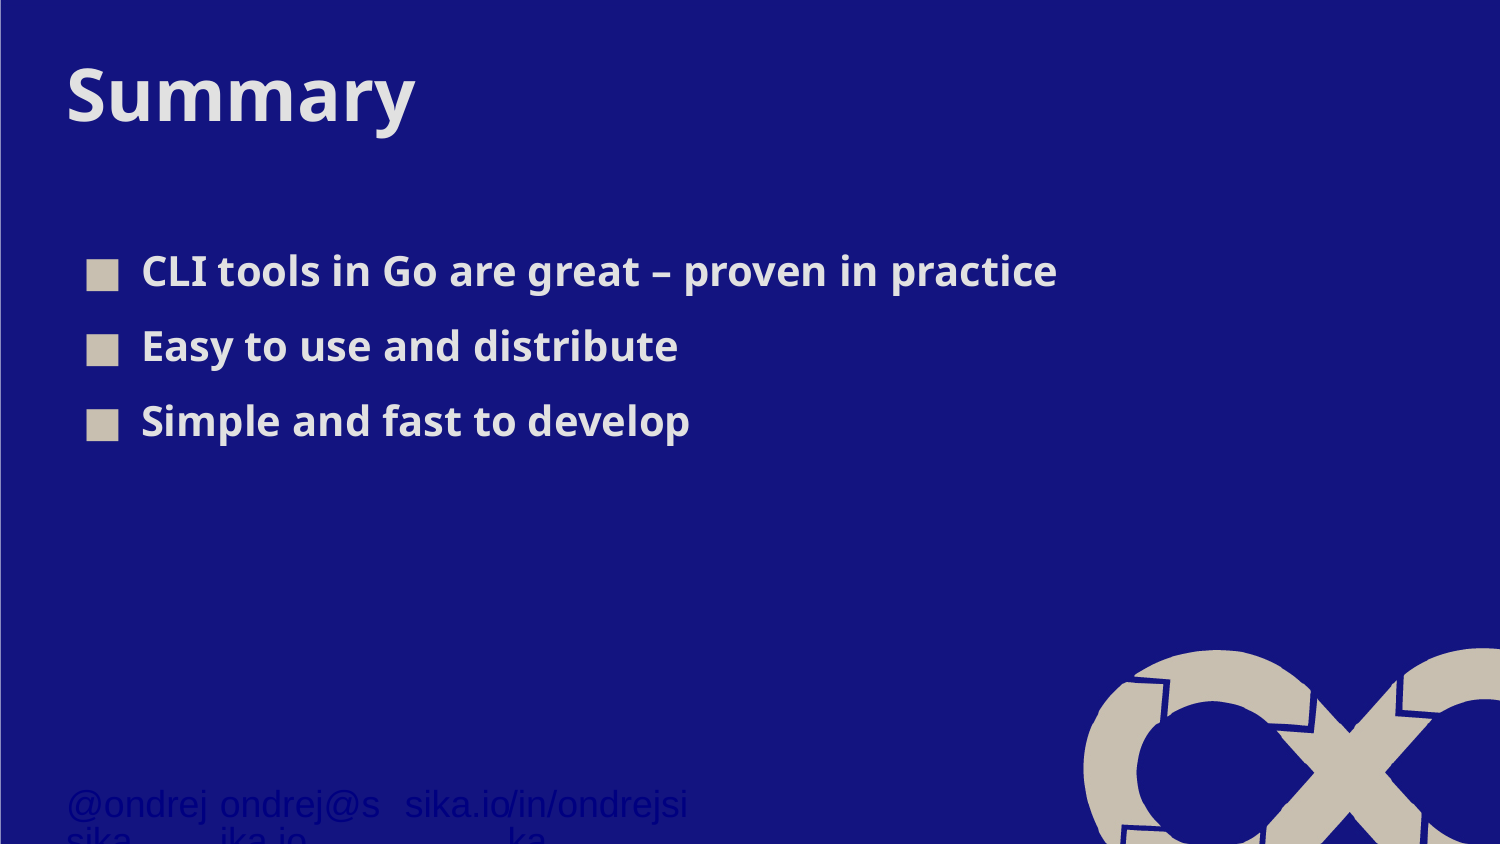

# Summary
CLI tools in Go are great – proven in practice
Easy to use and distribute
Simple and fast to develop